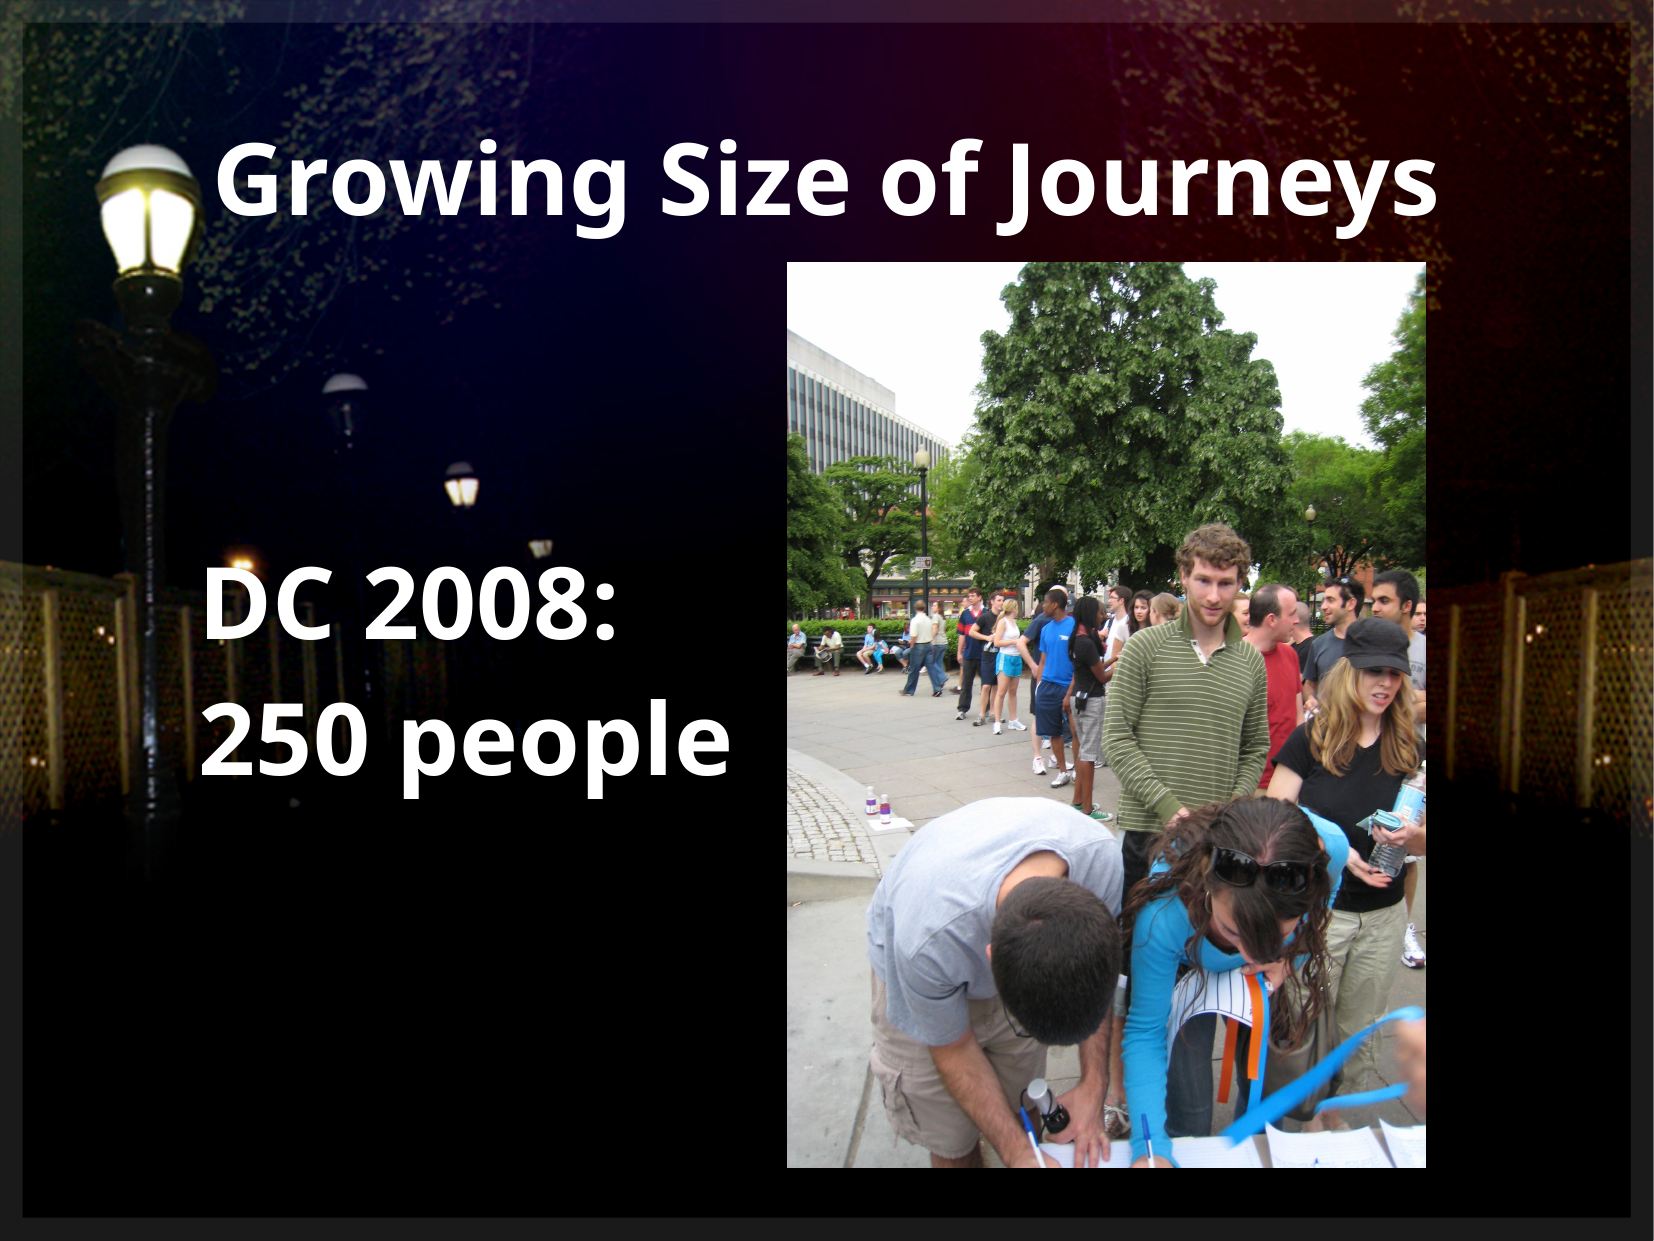

Growing Size of Journeys
DC 2008:
250 people